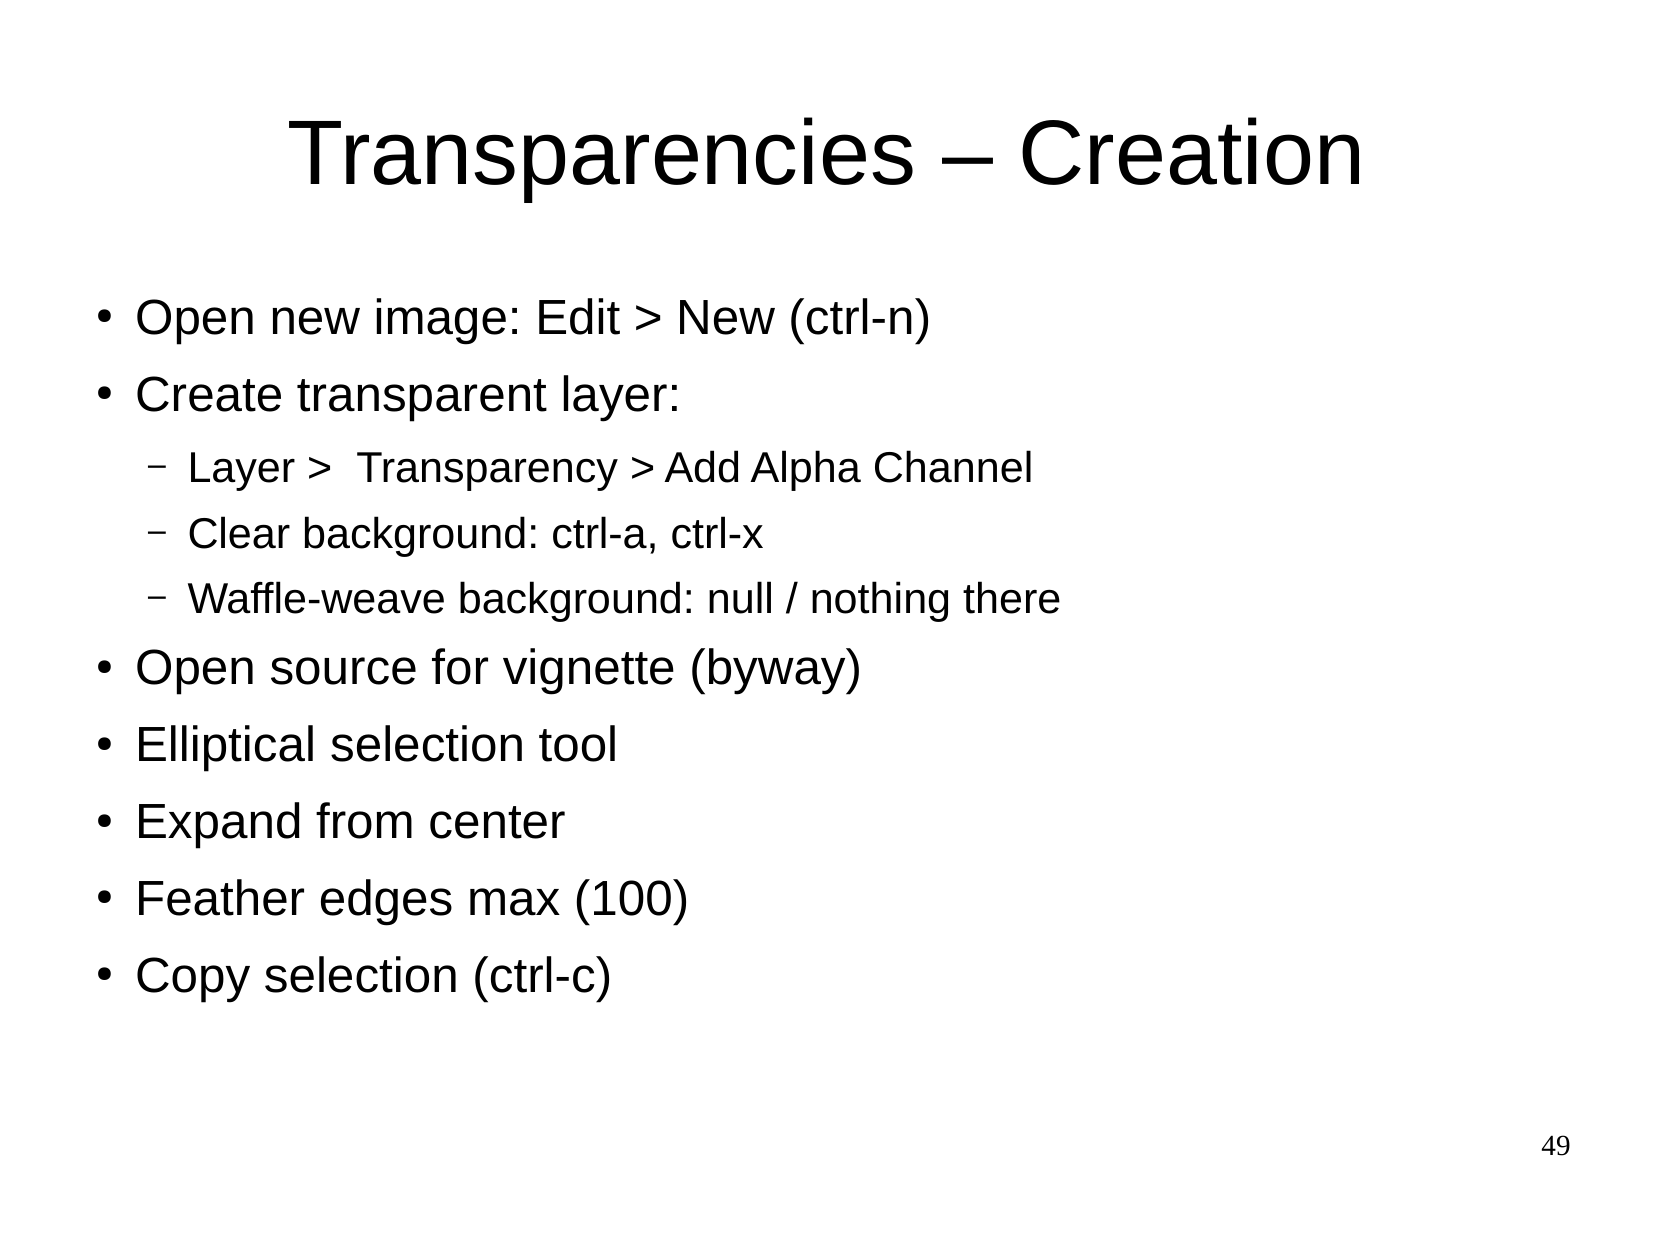

# Transparencies – Creation
Open new image: Edit > New (ctrl-n)
Create transparent layer:
Layer > Transparency > Add Alpha Channel
Clear background: ctrl-a, ctrl-x
Waffle-weave background: null / nothing there
Open source for vignette (byway)
Elliptical selection tool
Expand from center
Feather edges max (100)
Copy selection (ctrl-c)
49